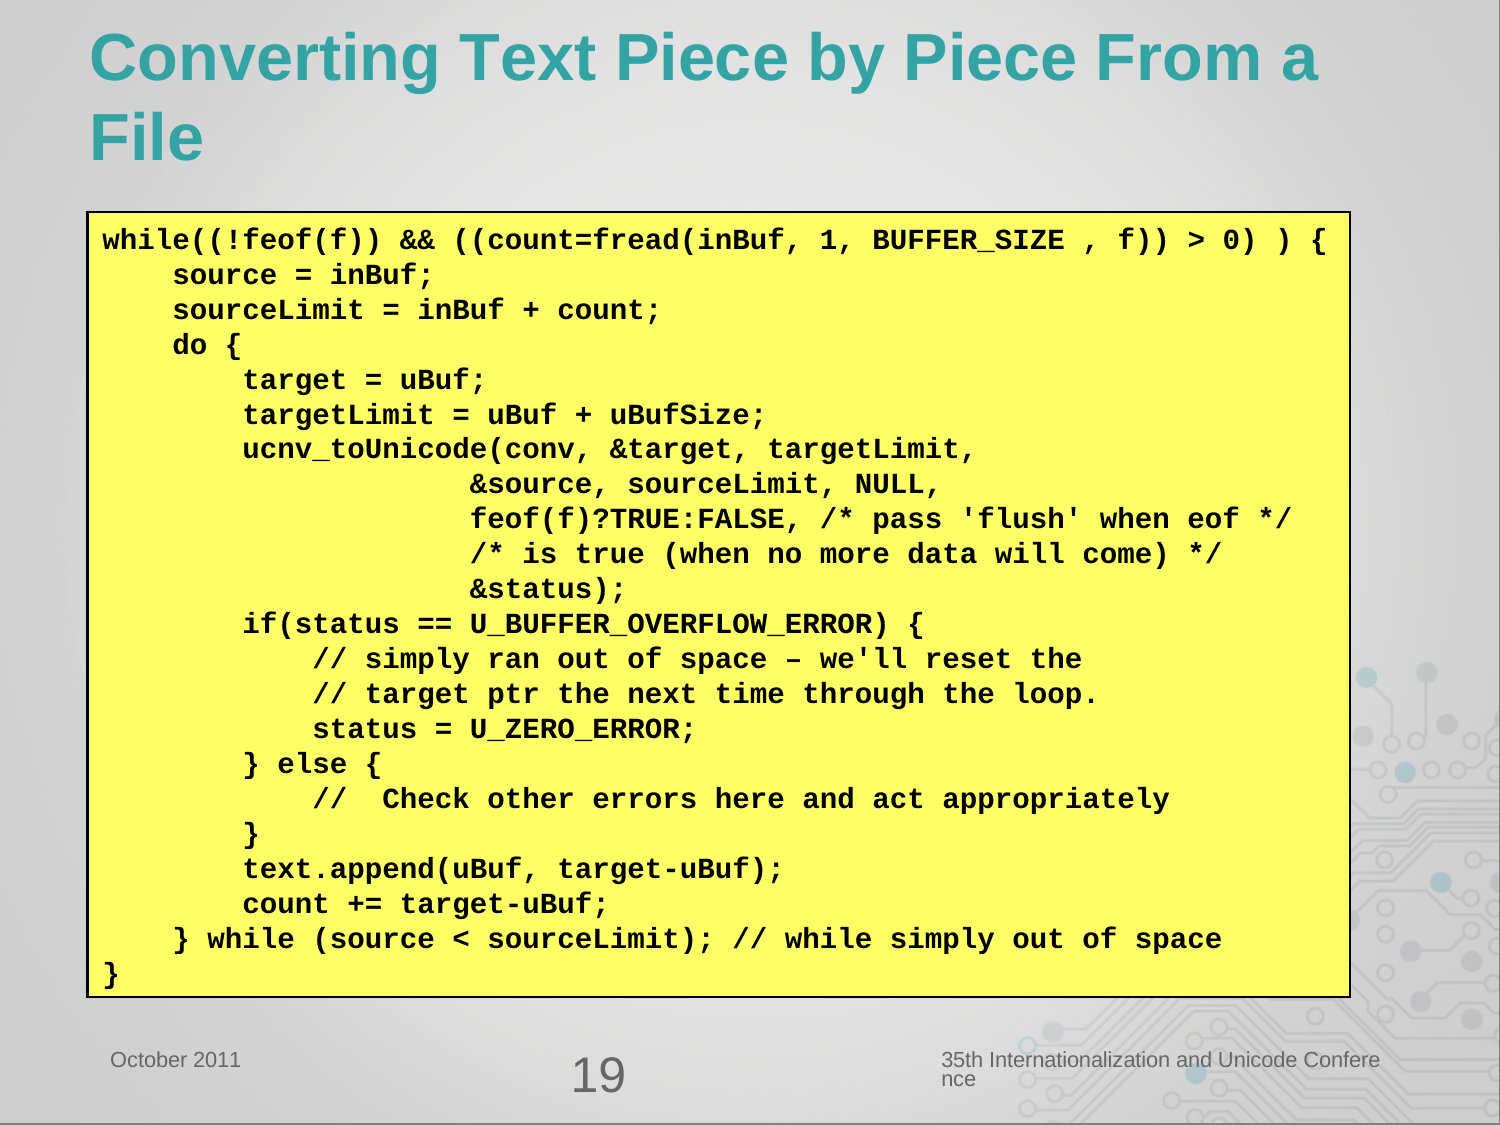

# Converting Text Piece by Piece From a File
while((!feof(f)) && ((count=fread(inBuf, 1, BUFFER_SIZE , f)) > 0) ) {
 source = inBuf;
 sourceLimit = inBuf + count;
 do {
 target = uBuf;
 targetLimit = uBuf + uBufSize;
 ucnv_toUnicode(conv, &target, targetLimit,
 &source, sourceLimit, NULL,
 feof(f)?TRUE:FALSE, /* pass 'flush' when eof */
 /* is true (when no more data will come) */
 &status);
 if(status == U_BUFFER_OVERFLOW_ERROR) {
 // simply ran out of space – we'll reset the
 // target ptr the next time through the loop.
 status = U_ZERO_ERROR;
 } else {
 // Check other errors here and act appropriately
 }
 text.append(uBuf, target-uBuf);
 count += target-uBuf;
 } while (source < sourceLimit); // while simply out of space
}
October 2011
19
35th Internationalization and Unicode Conference